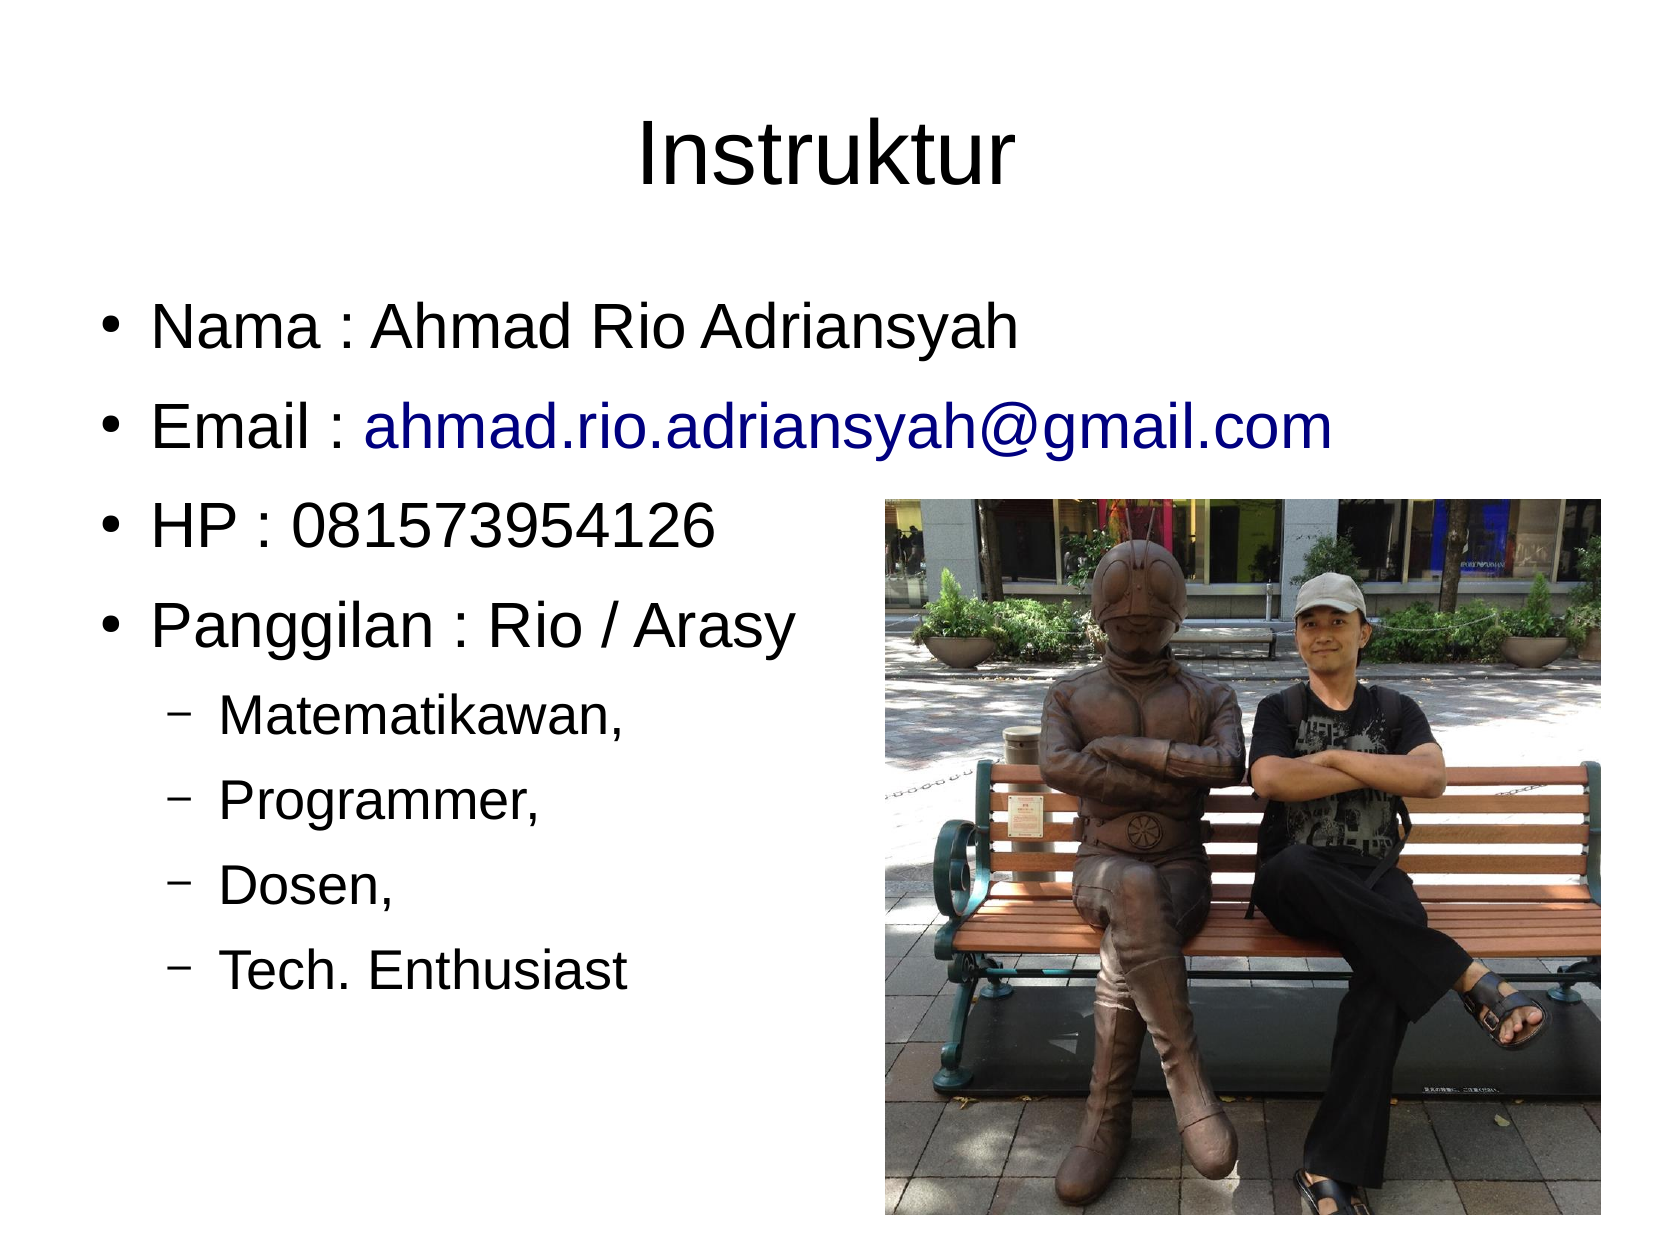

# Instruktur
Nama : Ahmad Rio Adriansyah
Email : ahmad.rio.adriansyah@gmail.com
HP : 081573954126
Panggilan : Rio / Arasy
Matematikawan,
Programmer,
Dosen,
Tech. Enthusiast